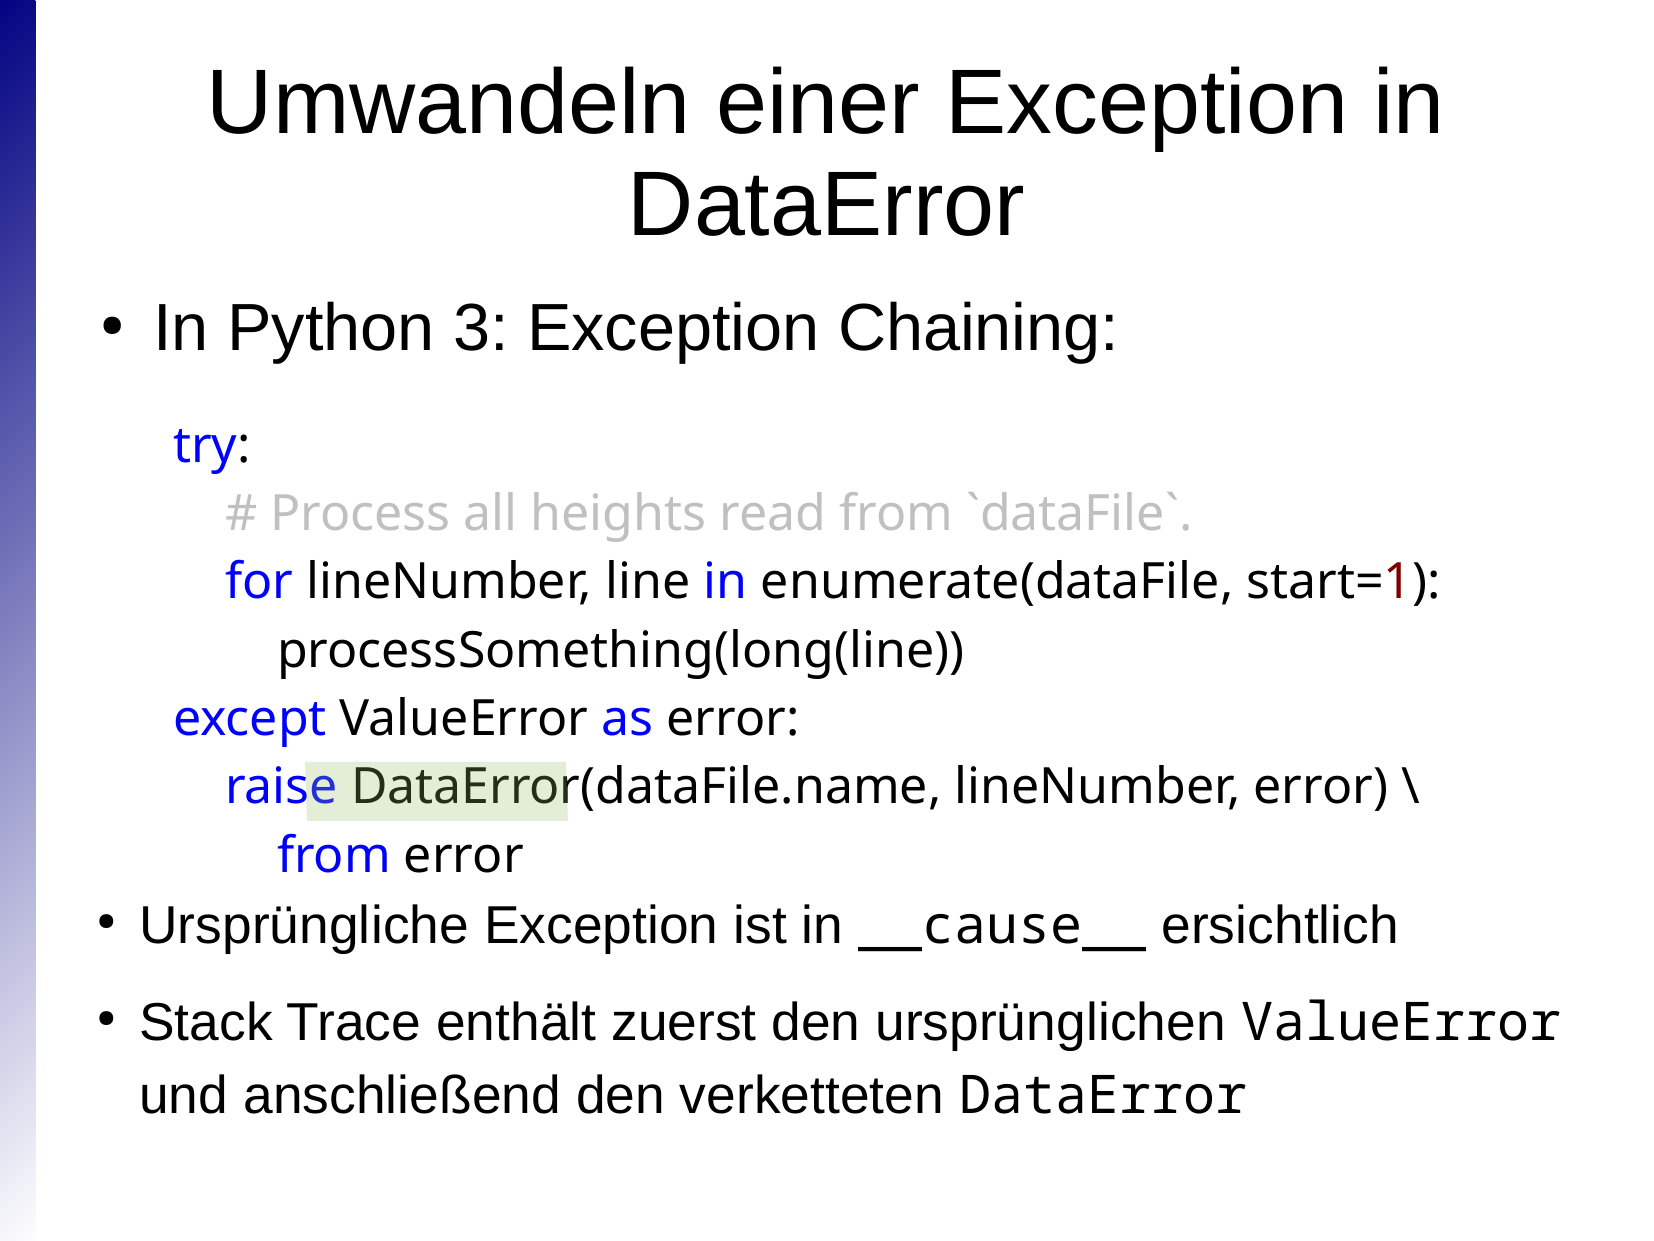

# Umwandeln einer Exception in DataError
In Python 3: Exception Chaining:
 try:
 # Process all heights read from `dataFile`.
 for lineNumber, line in enumerate(dataFile, start=1):
 processSomething(long(line))
 except ValueError as error:
 raise DataError(dataFile.name, lineNumber, error) \
 from error
Ursprüngliche Exception ist in __cause__ ersichtlich
Stack Trace enthält zuerst den ursprünglichen ValueError und anschließend den verketteten DataError